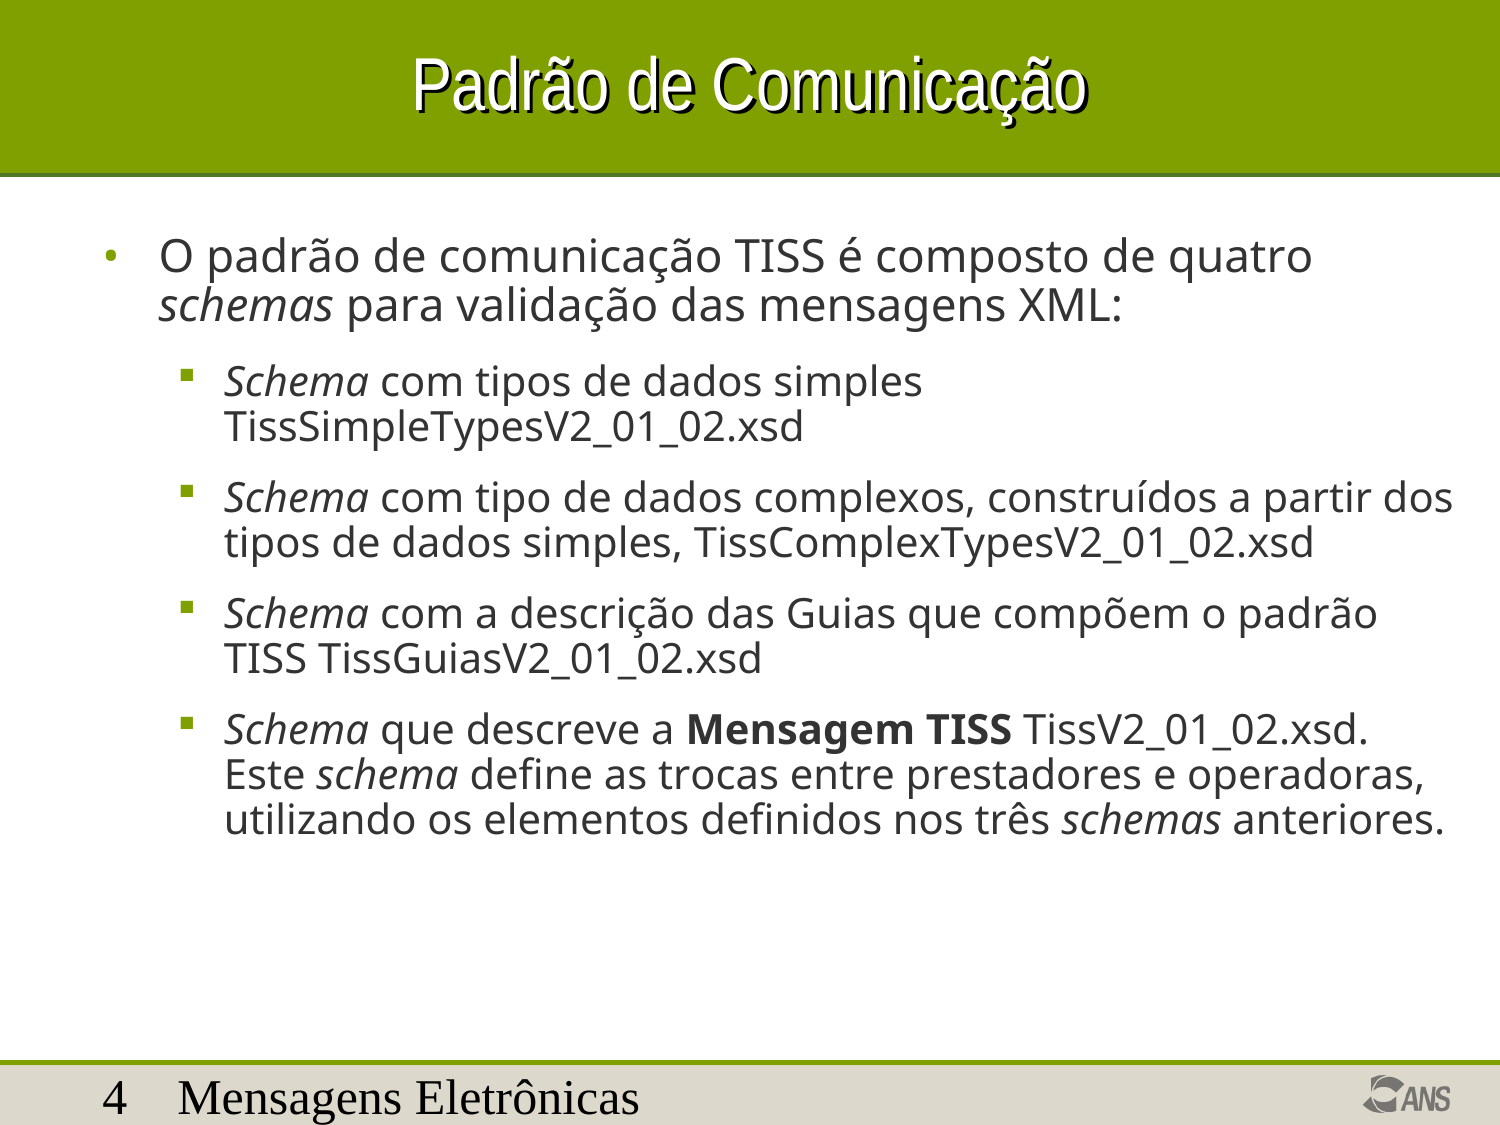

# Padrão de Comunicação
O padrão de comunicação TISS é composto de quatro schemas para validação das mensagens XML:
Schema com tipos de dados simples TissSimpleTypesV2_01_02.xsd
Schema com tipo de dados complexos, construídos a partir dos tipos de dados simples, TissComplexTypesV2_01_02.xsd
Schema com a descrição das Guias que compõem o padrão TISS TissGuiasV2_01_02.xsd
Schema que descreve a Mensagem TISS TissV2_01_02.xsd. Este schema define as trocas entre prestadores e operadoras, utilizando os elementos definidos nos três schemas anteriores.
4
Mensagens Eletrônicas